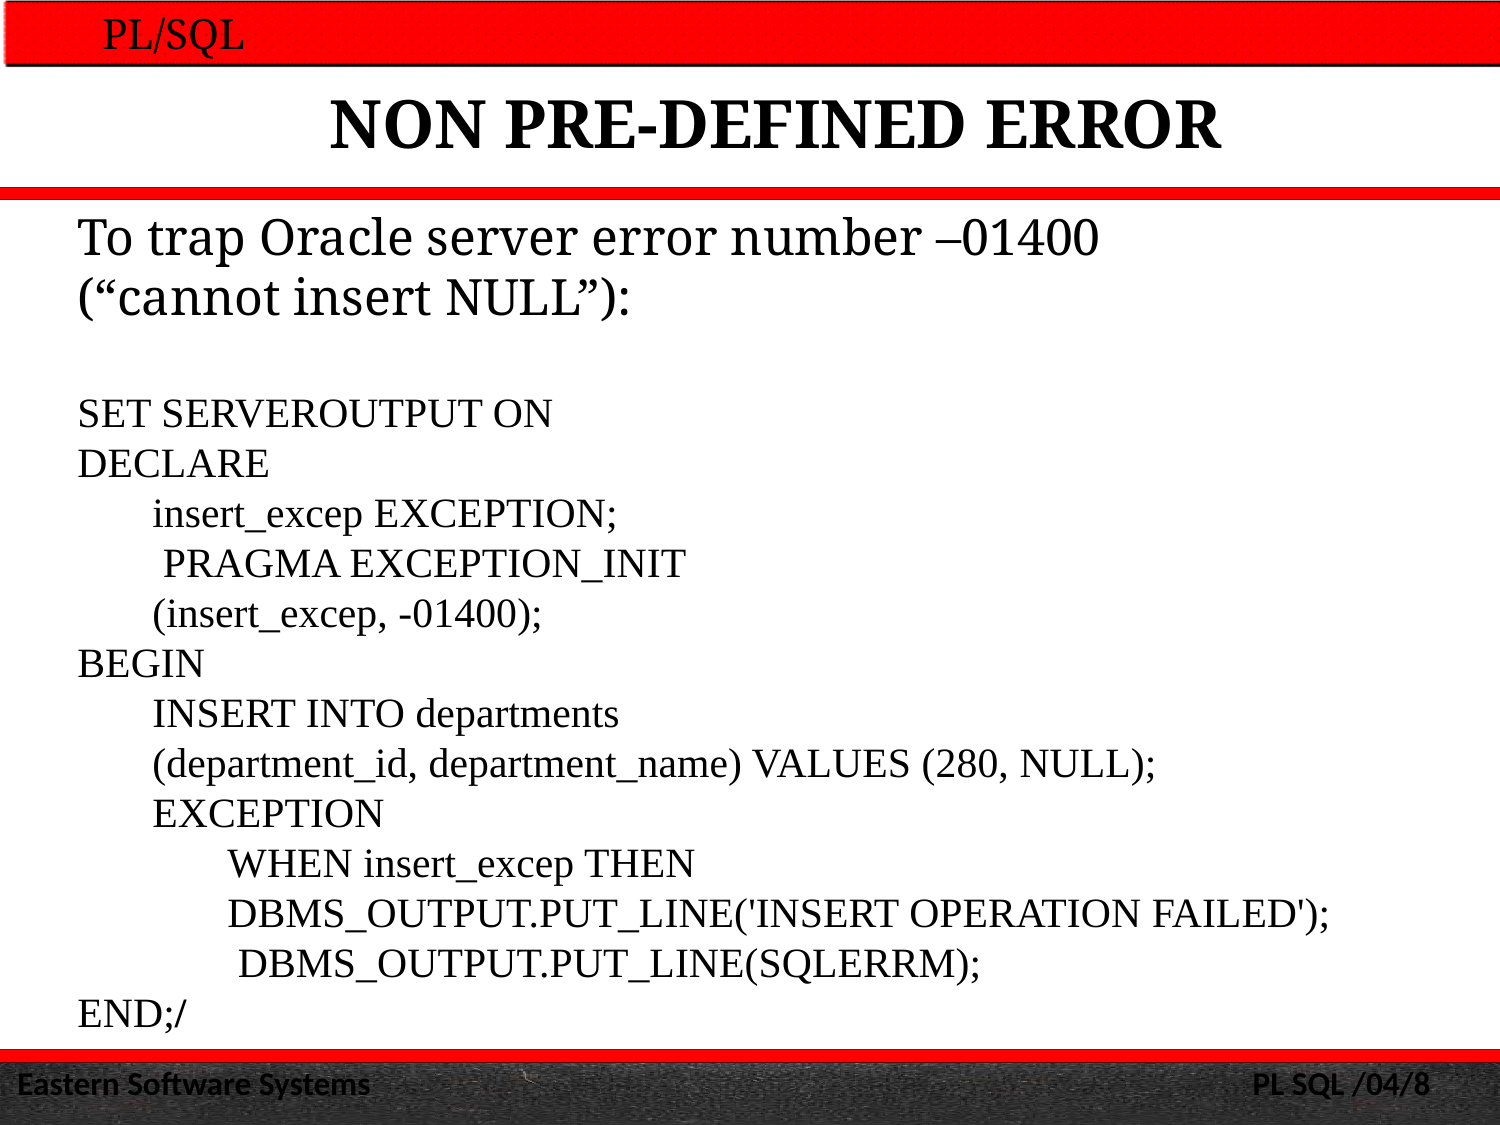

PL/SQL
 NON PRE-DEFINED ERROR
To trap Oracle server error number –01400
(“cannot insert NULL”):
SET SERVEROUTPUT ON
DECLARE
 	insert_excep EXCEPTION;
	 PRAGMA EXCEPTION_INIT
 	(insert_excep, -01400);
BEGIN
 	INSERT INTO departments
 	(department_id, department_name) VALUES (280, NULL);
	EXCEPTION
 		WHEN insert_excep THEN
 		DBMS_OUTPUT.PUT_LINE('INSERT OPERATION FAILED');
		 DBMS_OUTPUT.PUT_LINE(SQLERRM);
END;/
Eastern Software Systems
 PL SQL /04/8